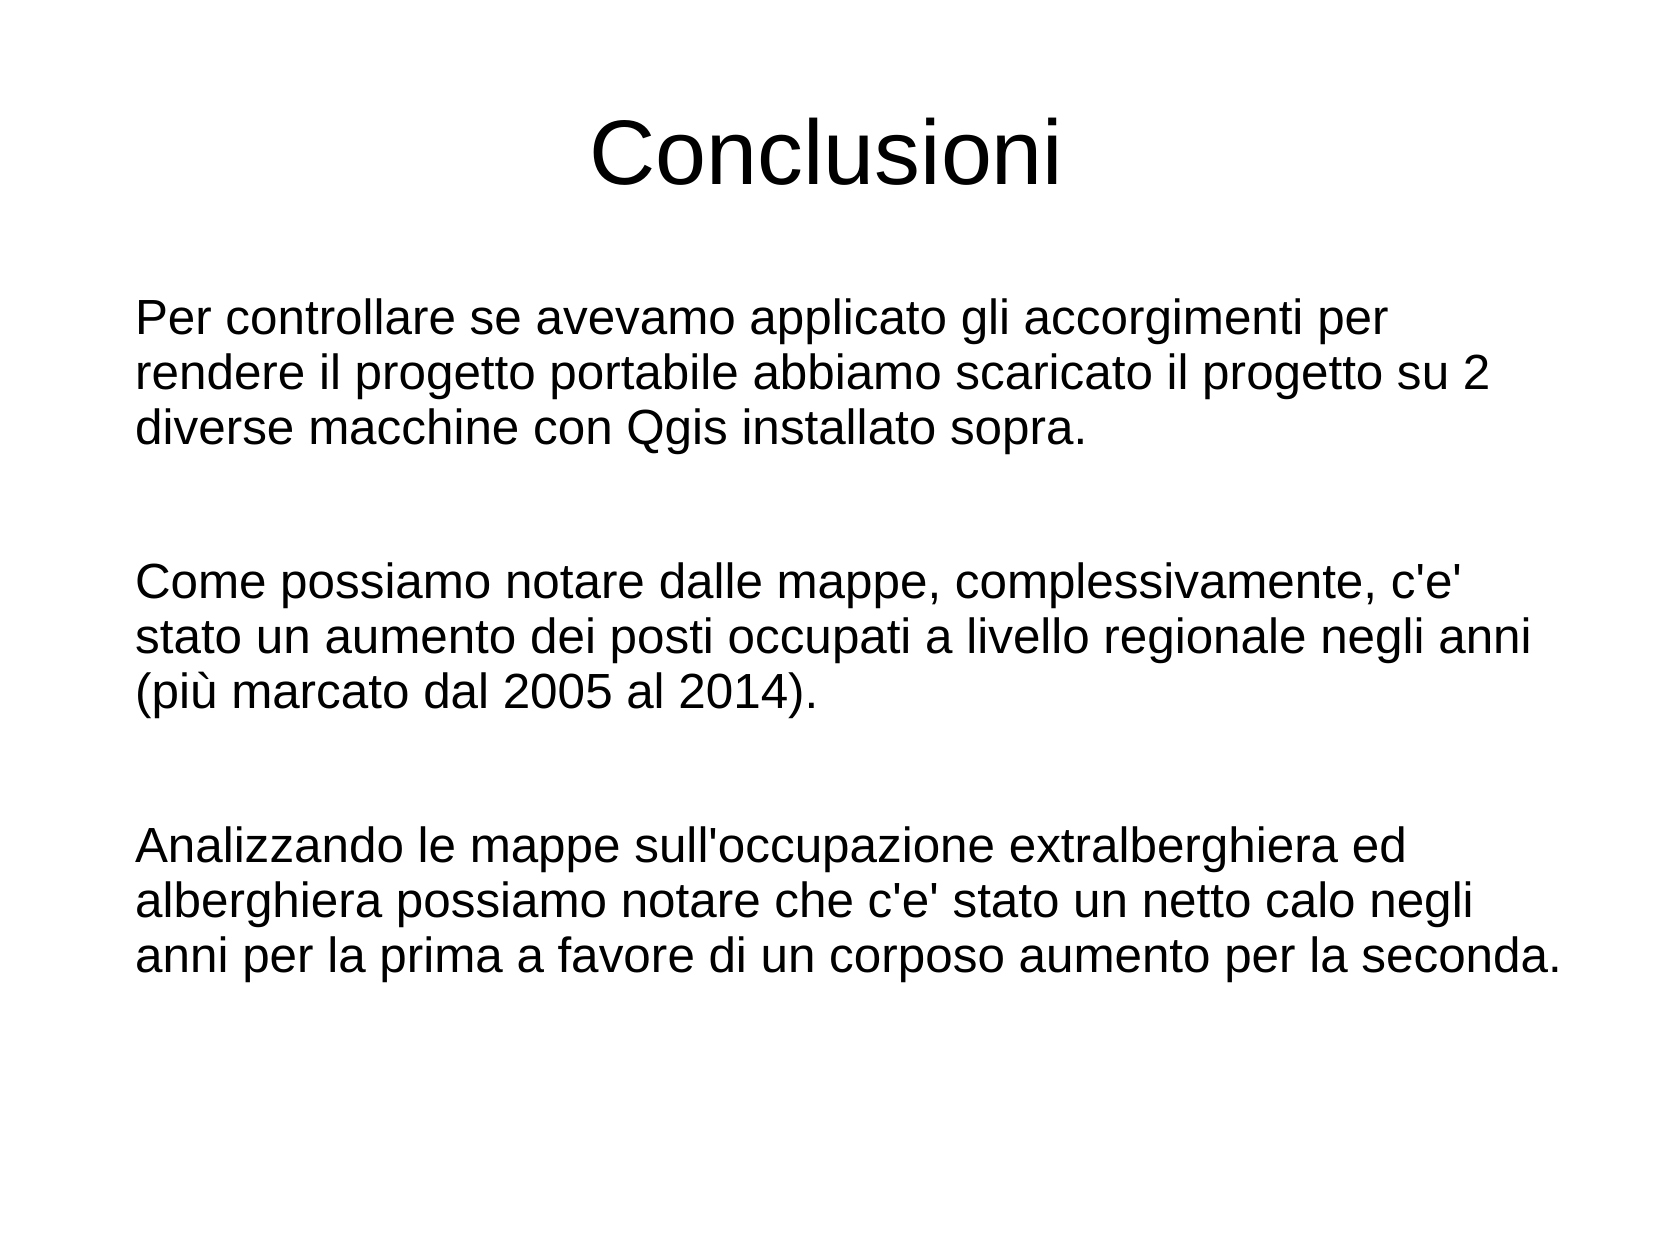

# Conclusioni
Per controllare se avevamo applicato gli accorgimenti per rendere il progetto portabile abbiamo scaricato il progetto su 2 diverse macchine con Qgis installato sopra.
Come possiamo notare dalle mappe, complessivamente, c'e' stato un aumento dei posti occupati a livello regionale negli anni (più marcato dal 2005 al 2014).
Analizzando le mappe sull'occupazione extralberghiera ed alberghiera possiamo notare che c'e' stato un netto calo negli anni per la prima a favore di un corposo aumento per la seconda.